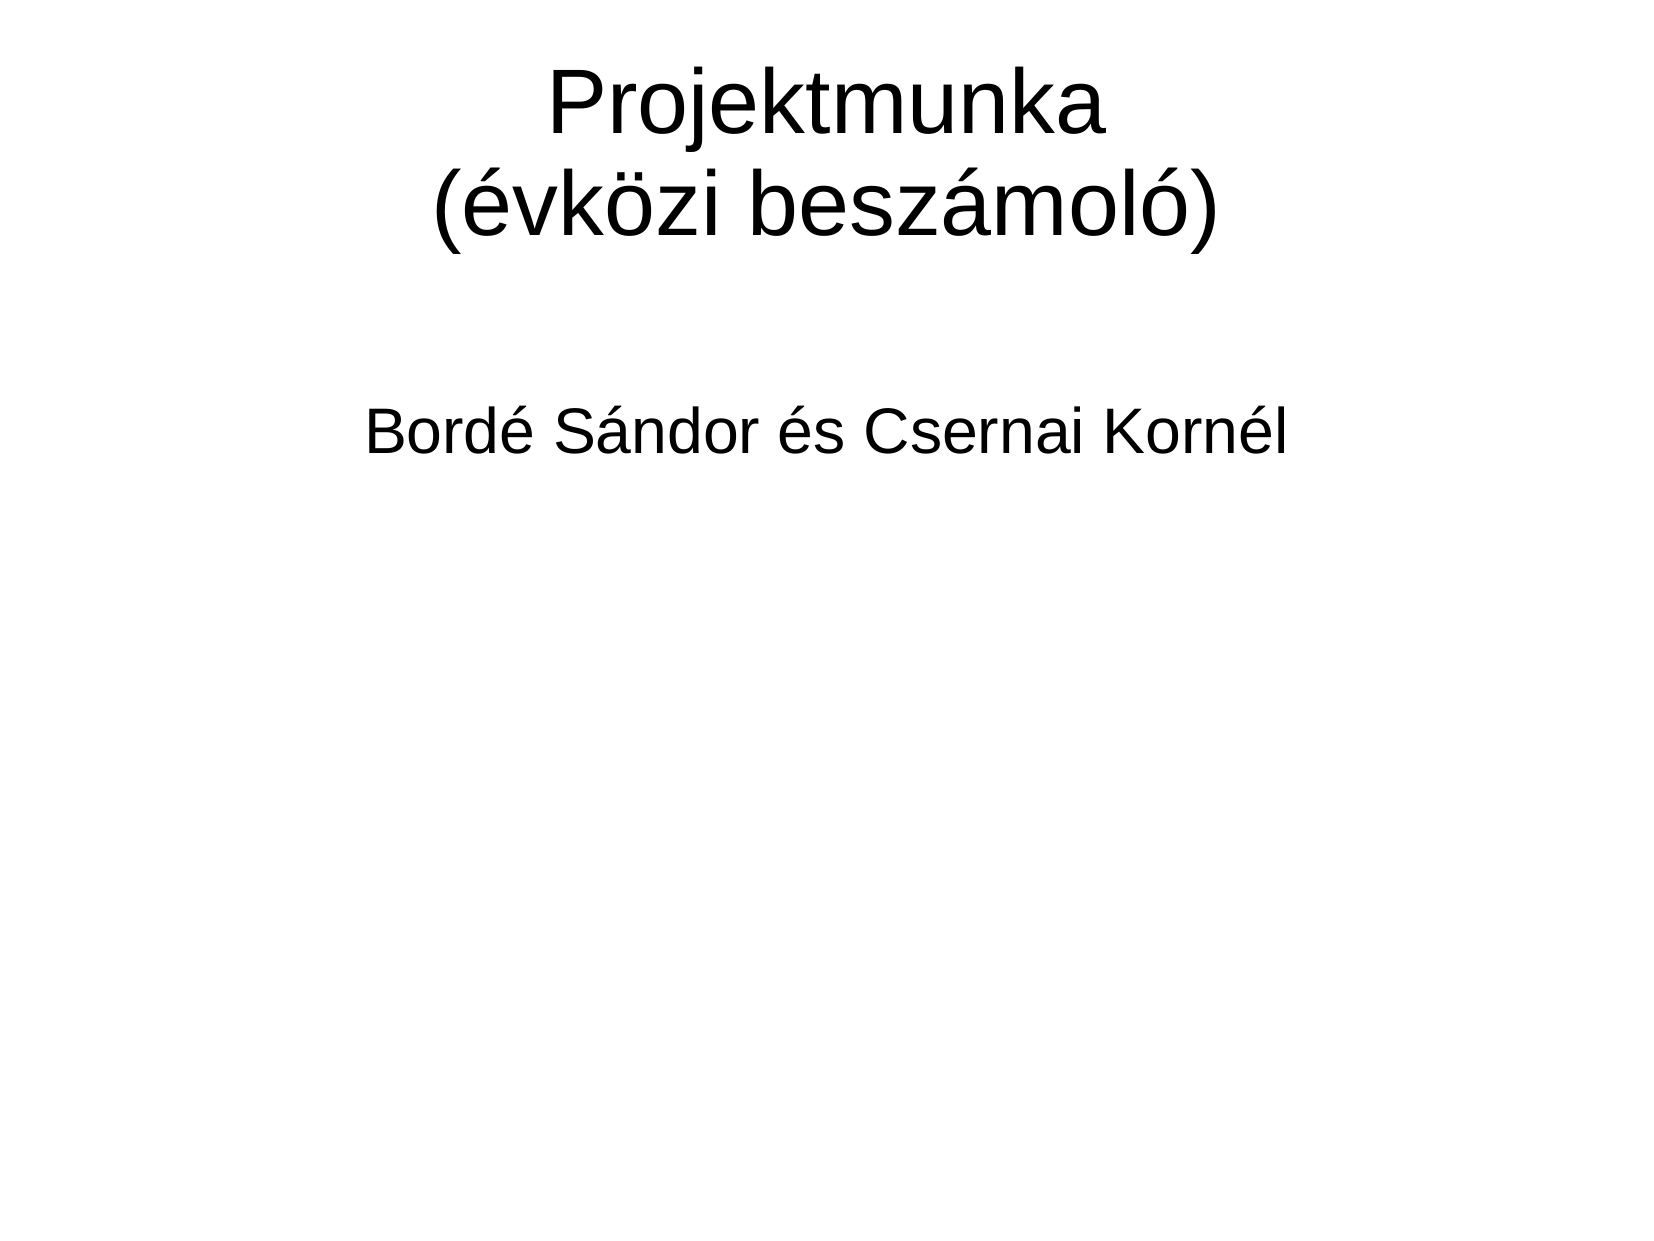

Projektmunka
(évközi beszámoló)
# Bordé Sándor és Csernai Kornél